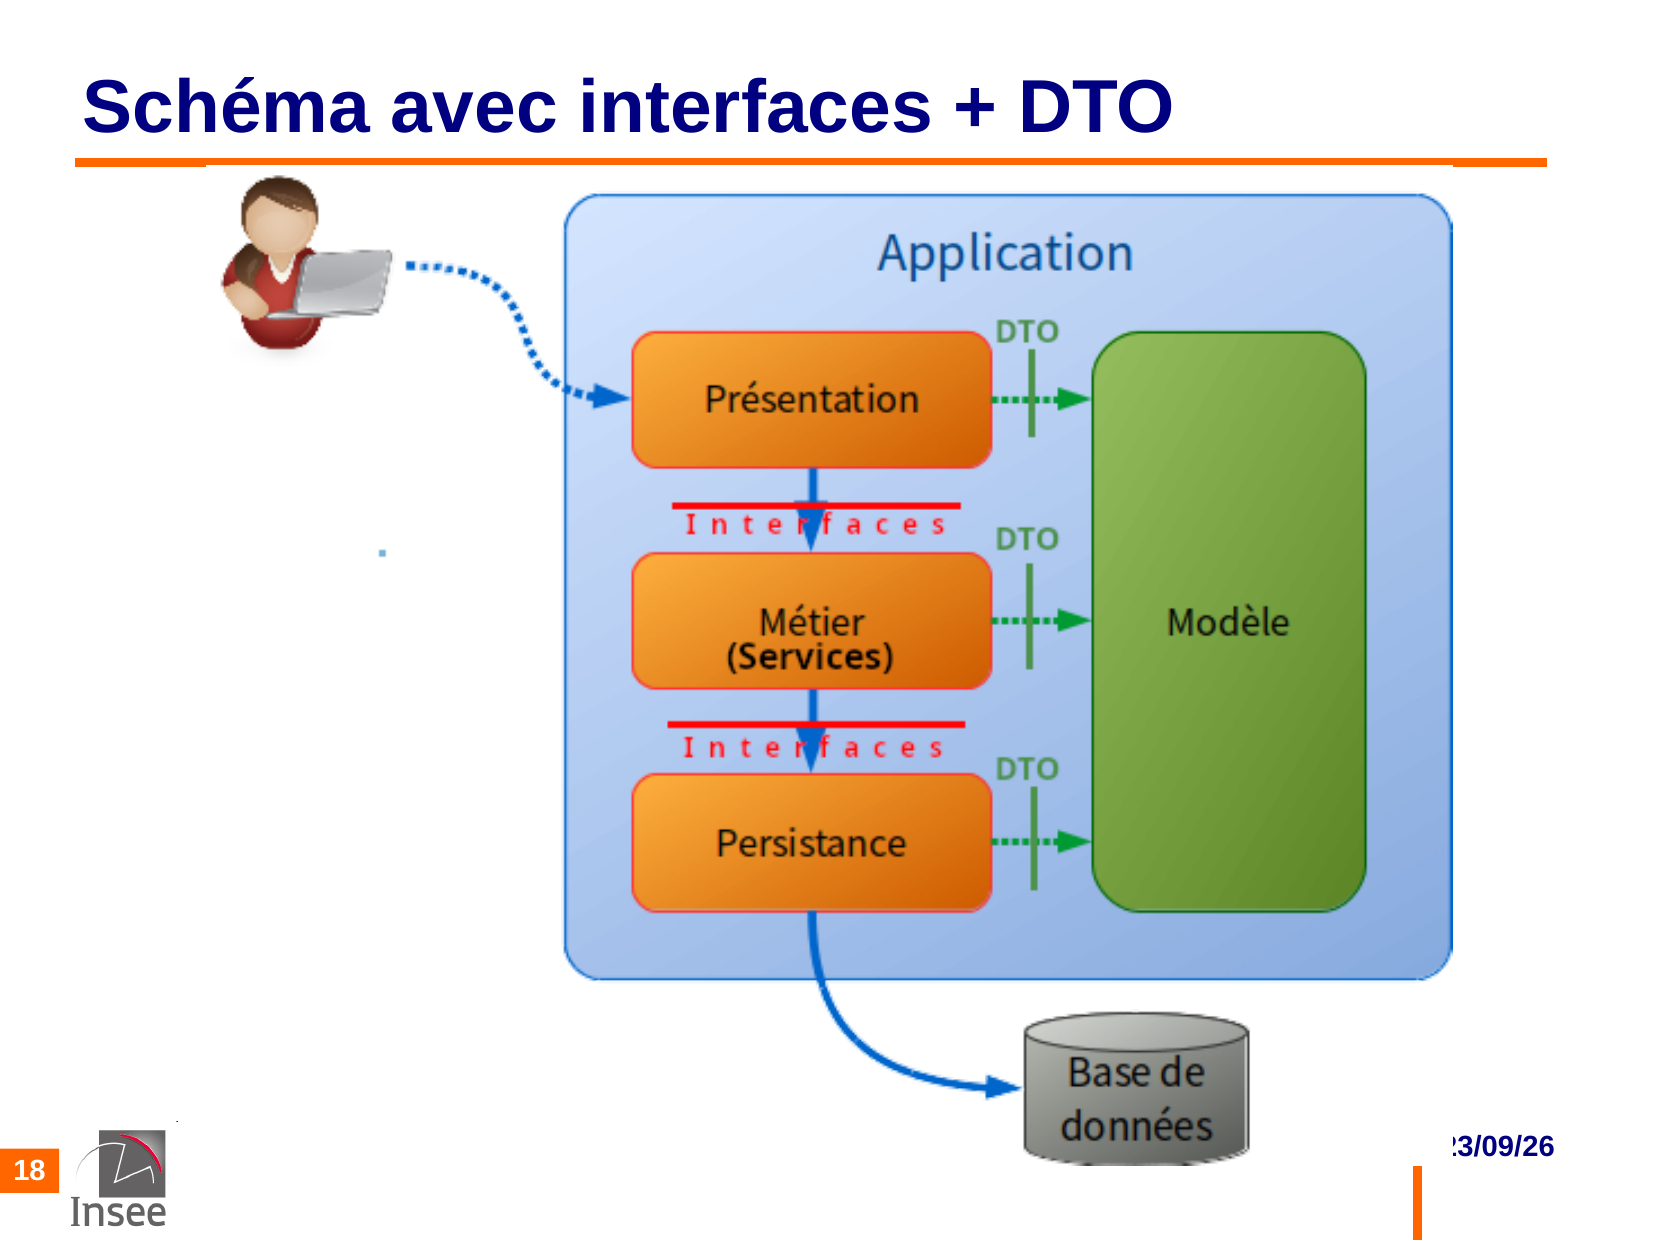

# Schéma avec interfaces + DTO
18